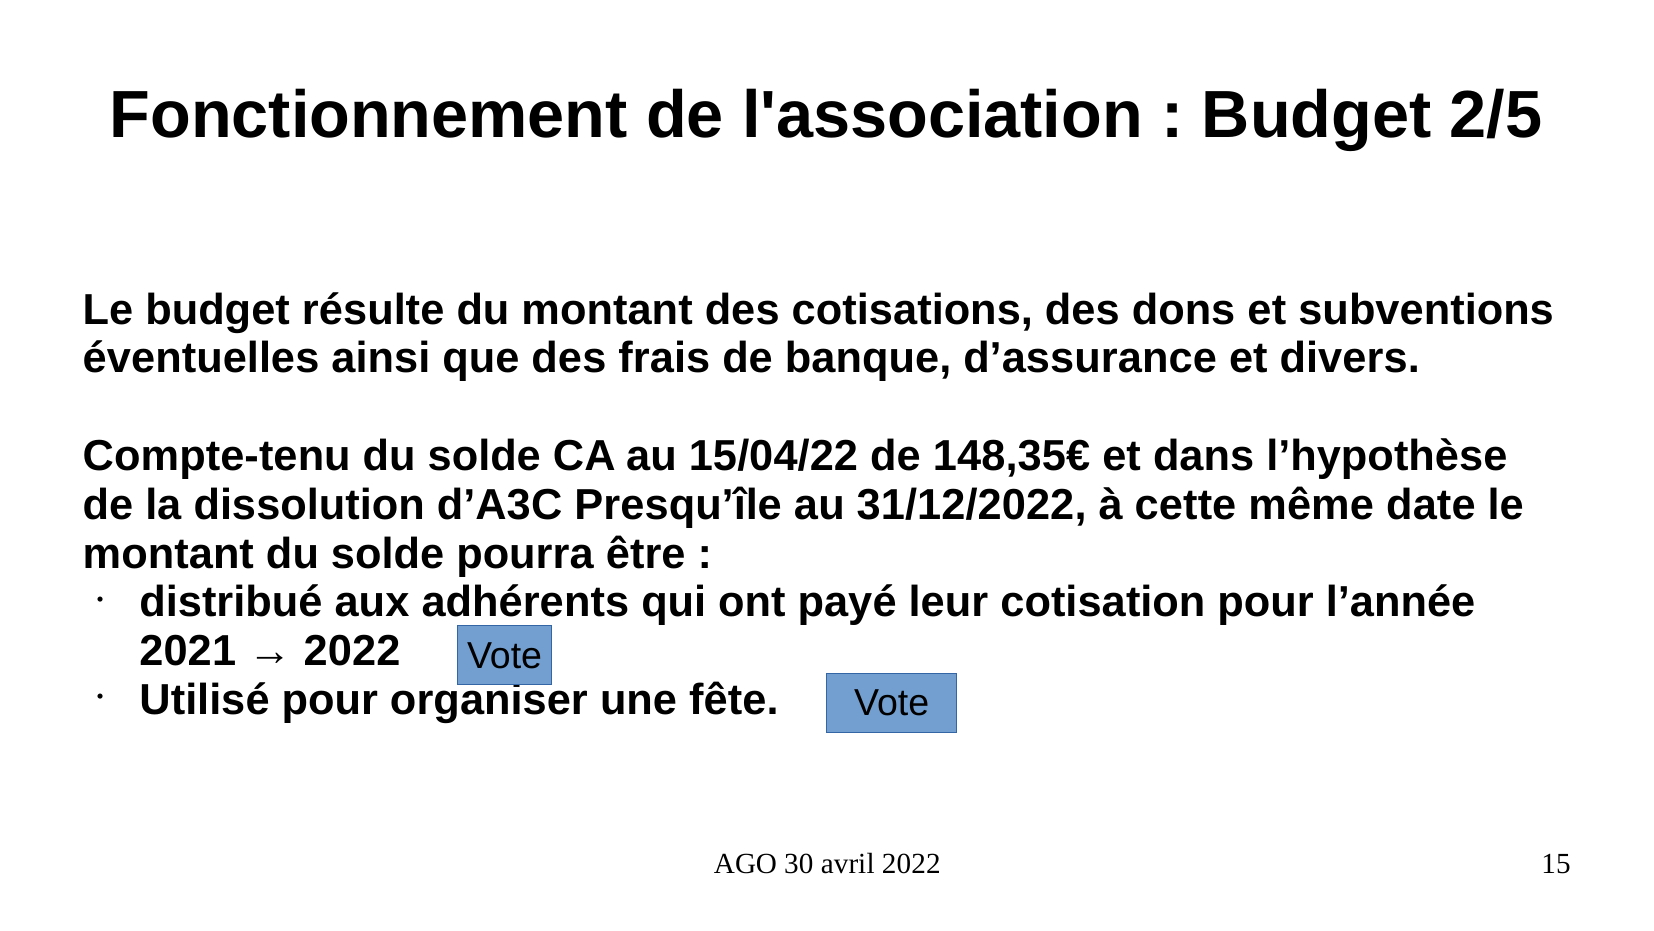

# Fonctionnement de l'association : Budget 2/5
Le budget résulte du montant des cotisations, des dons et subventions éventuelles ainsi que des frais de banque, d’assurance et divers.
Compte-tenu du solde CA au 15/04/22 de 148,35€ et dans l’hypothèse de la dissolution d’A3C Presqu’île au 31/12/2022, à cette même date le montant du solde pourra être :
distribué aux adhérents qui ont payé leur cotisation pour l’année 2021 → 2022
Utilisé pour organiser une fête.
Vote
Vote
AGO 30 avril 2022
15